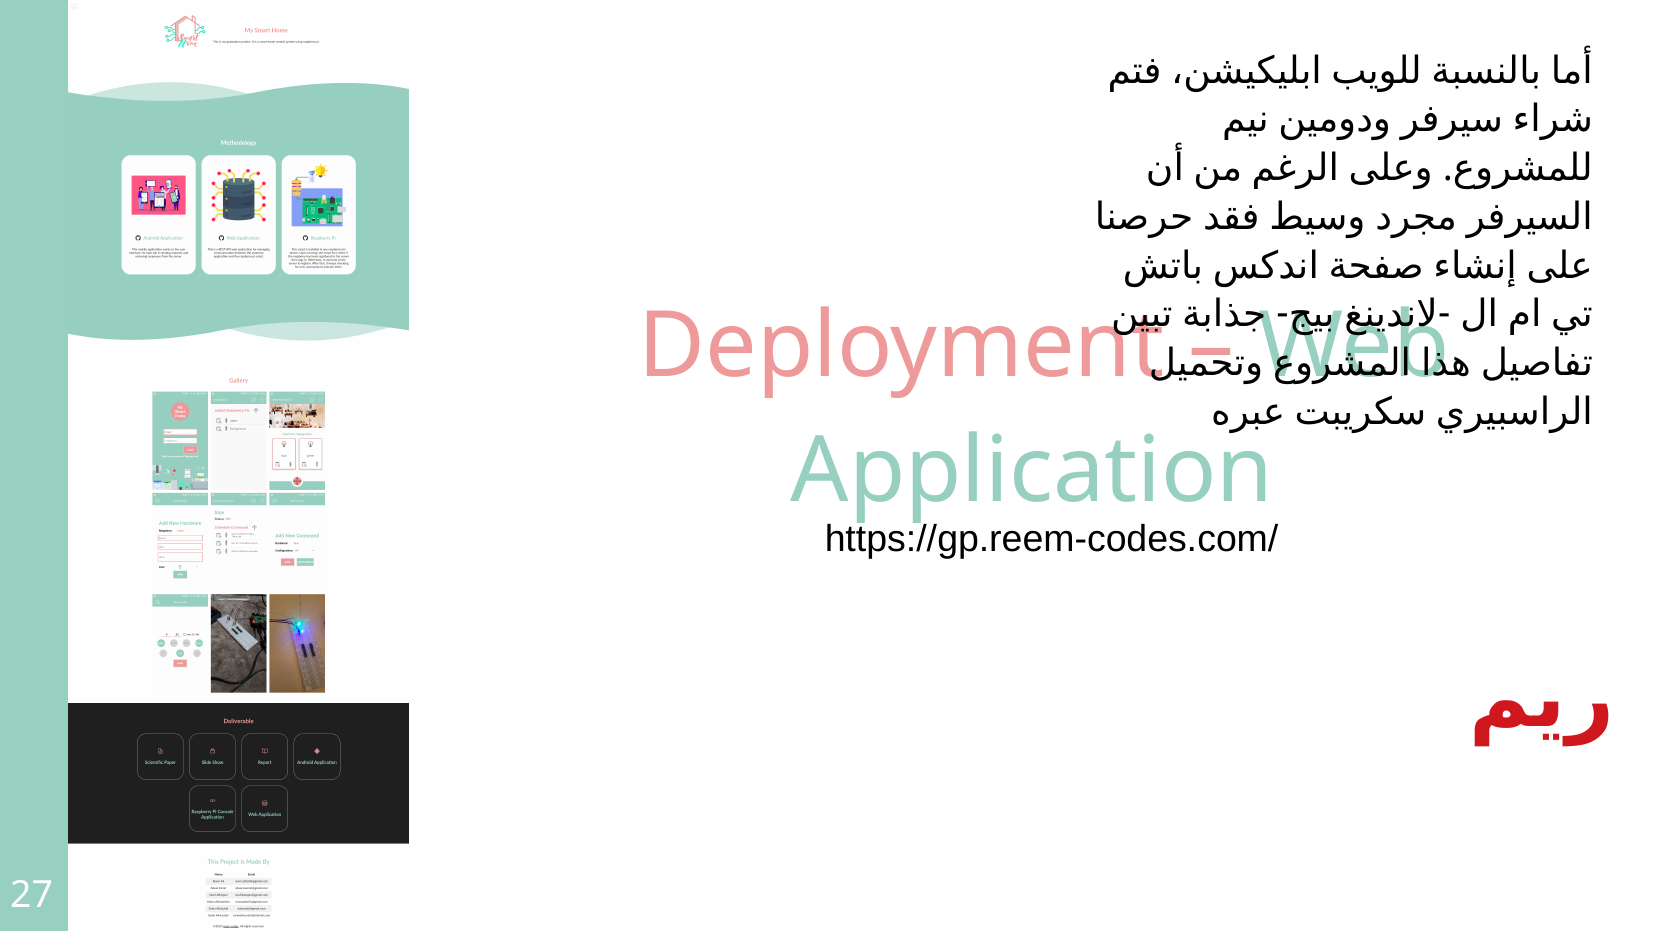

أما بالنسبة للويب ابليكيشن، فتم شراء سيرفر ودومين نيم للمشروع. وعلى الرغم من أن السيرفر مجرد وسيط فقد حرصنا على إنشاء صفحة اندكس باتش تي ام ال -لاندينغ بيج- جذابة تبين تفاصيل هذا المشروع وتحميل الراسبيري سكريبت عبره
# Deployment – Web Application
https://gp.reem-codes.com/
ريم